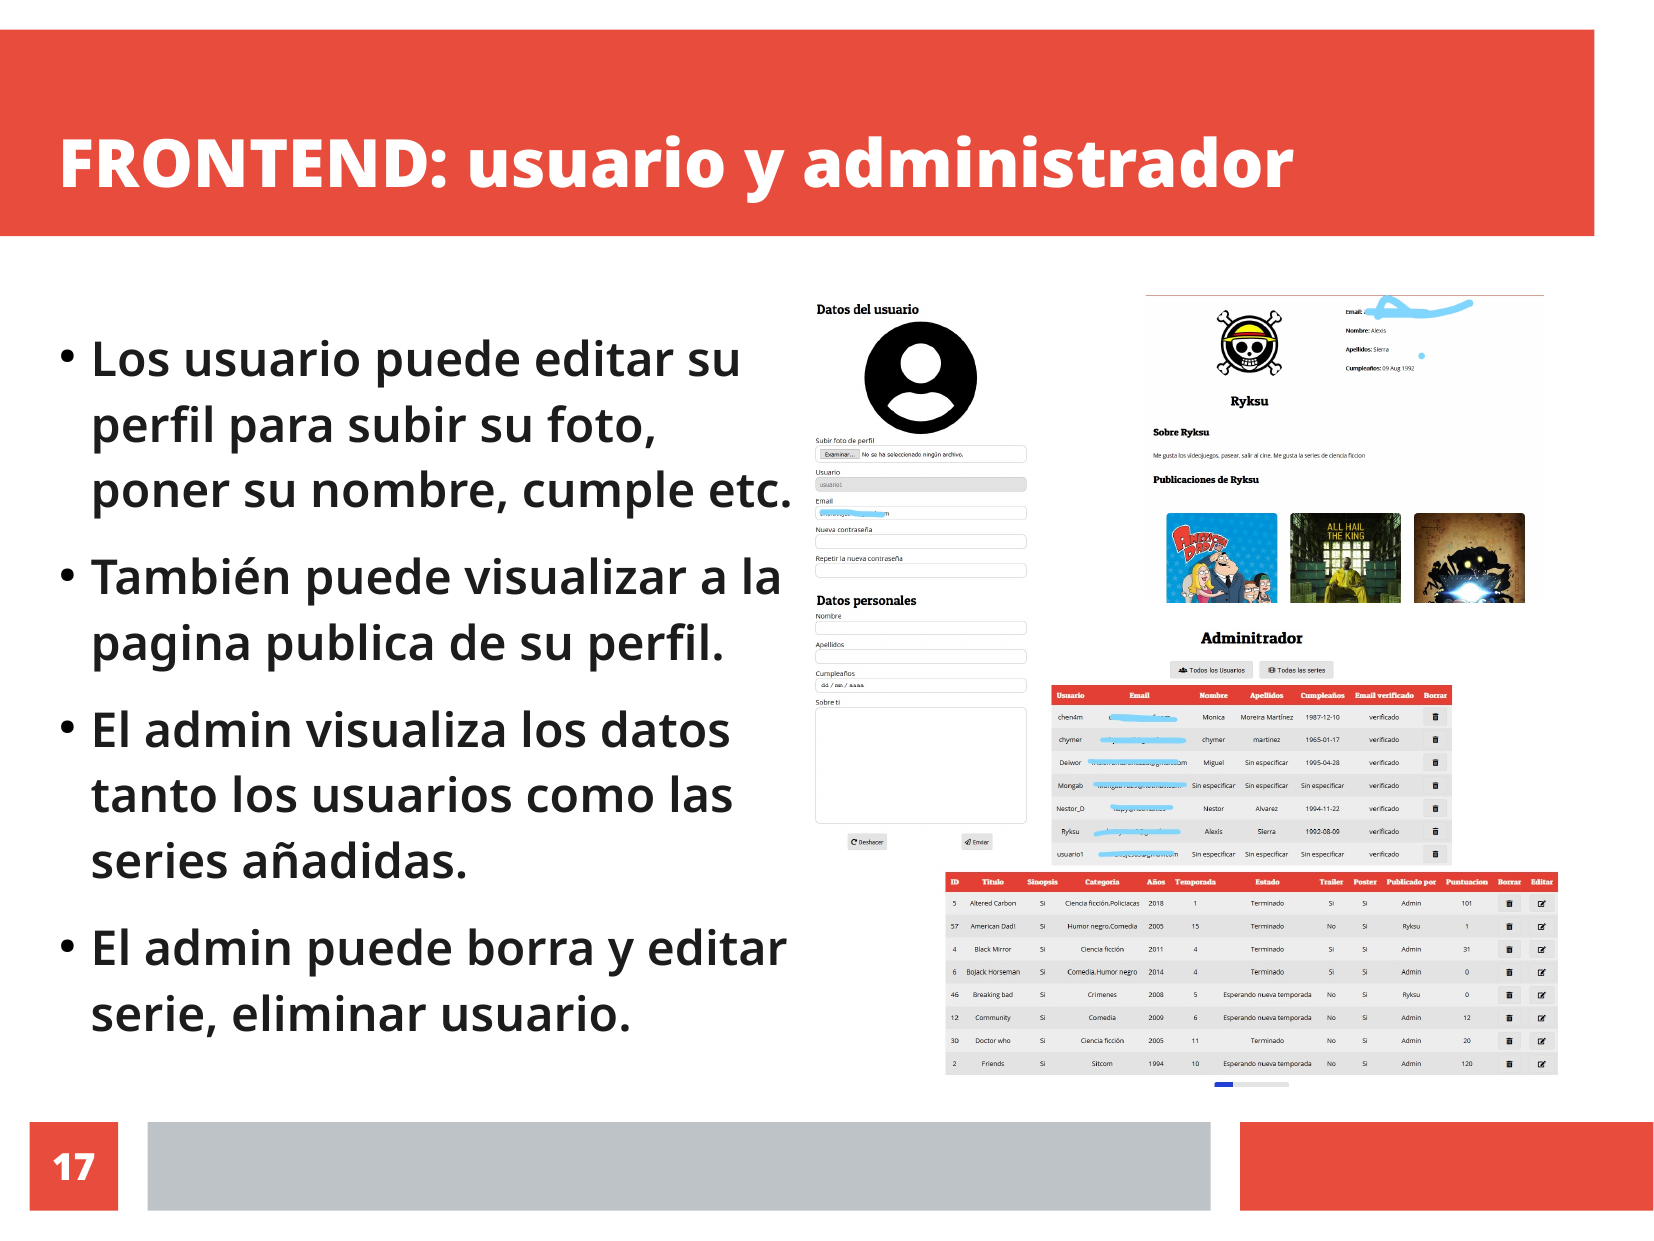

# FRONTEND: usuario y administrador
Los usuario puede editar su perfil para subir su foto, poner su nombre, cumple etc.
También puede visualizar a la pagina publica de su perfil.
El admin visualiza los datos tanto los usuarios como las series añadidas.
El admin puede borra y editar serie, eliminar usuario.
17